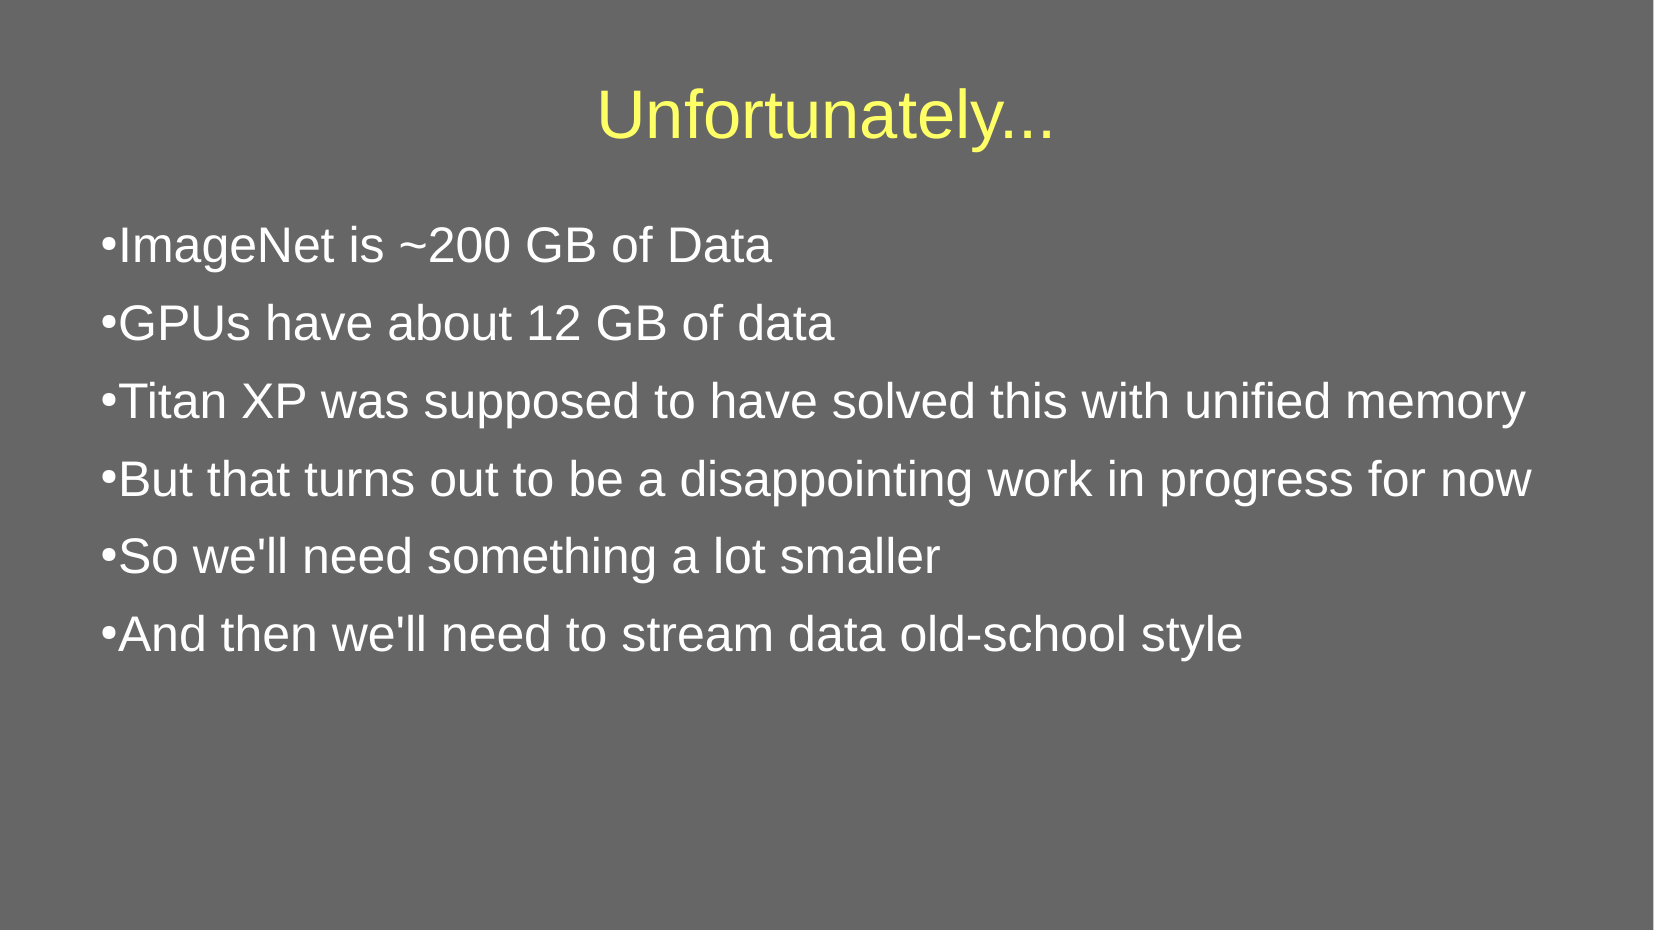

# Unfortunately...
ImageNet is ~200 GB of Data
GPUs have about 12 GB of data
Titan XP was supposed to have solved this with unified memory
But that turns out to be a disappointing work in progress for now
So we'll need something a lot smaller
And then we'll need to stream data old-school style